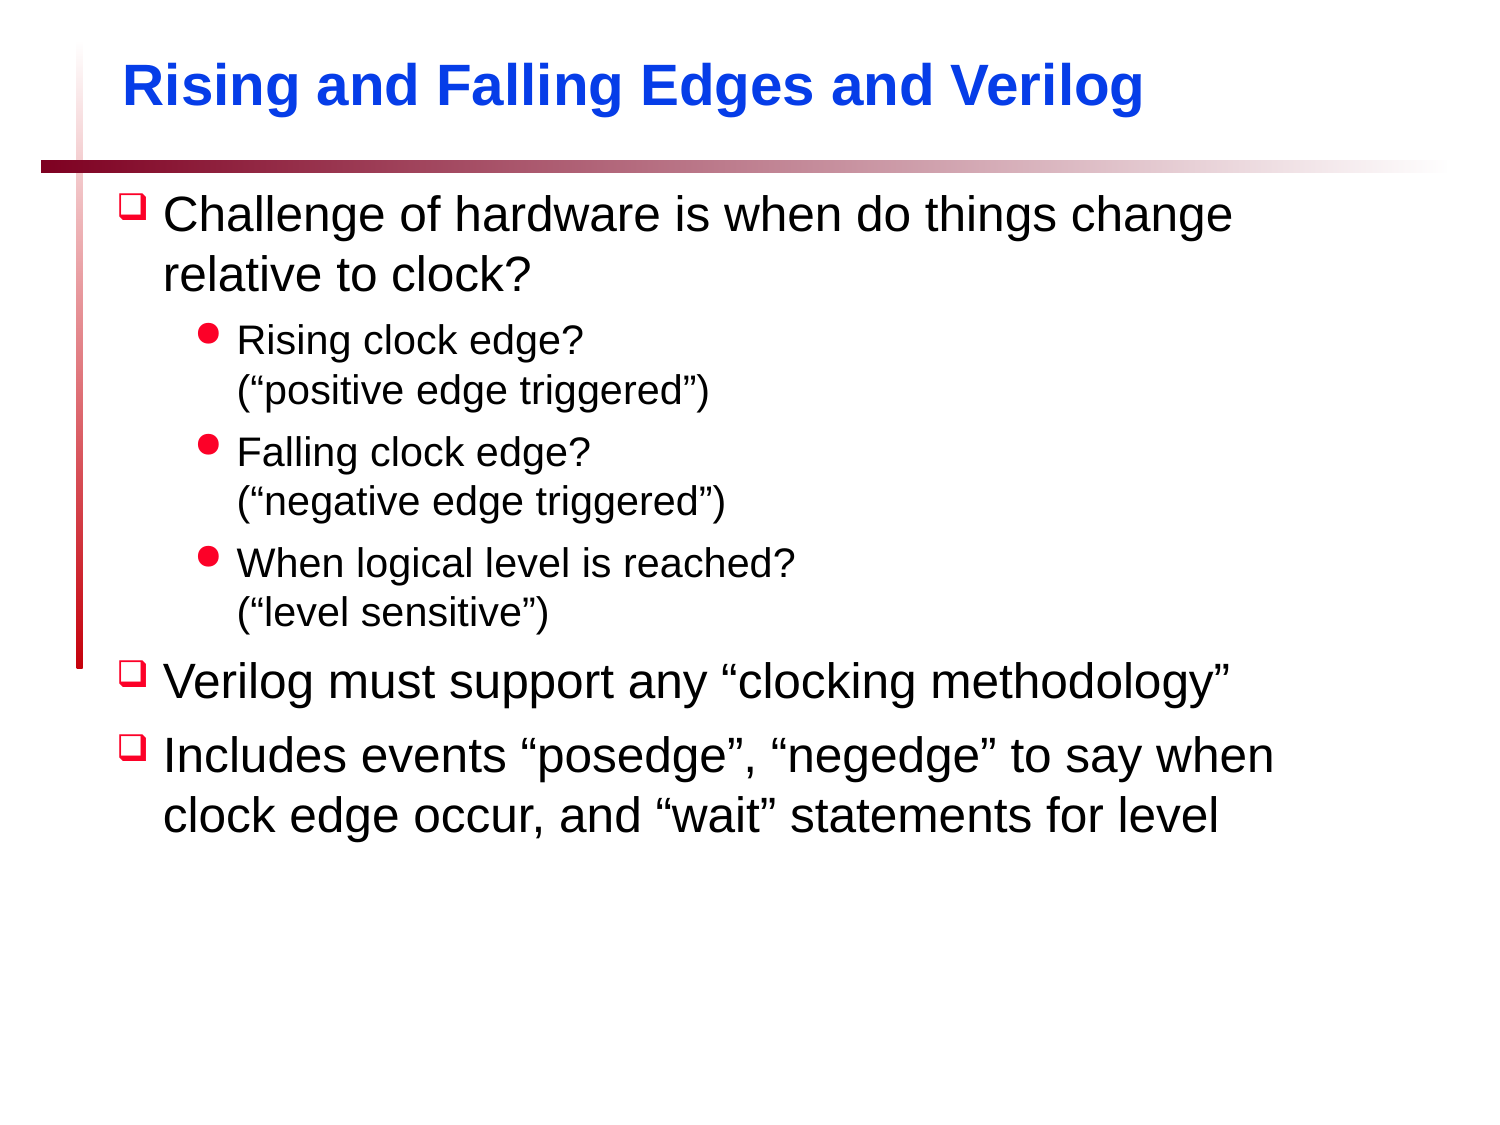

# Rising and Falling Edges and Verilog
Challenge of hardware is when do things change relative to clock?
Rising clock edge?
(“positive edge triggered”)
Falling clock edge?
(“negative edge triggered”)
When logical level is reached?
(“level sensitive”)
Verilog must support any “clocking methodology”
Includes events “posedge”, “negedge” to say when clock edge occur, and “wait” statements for level